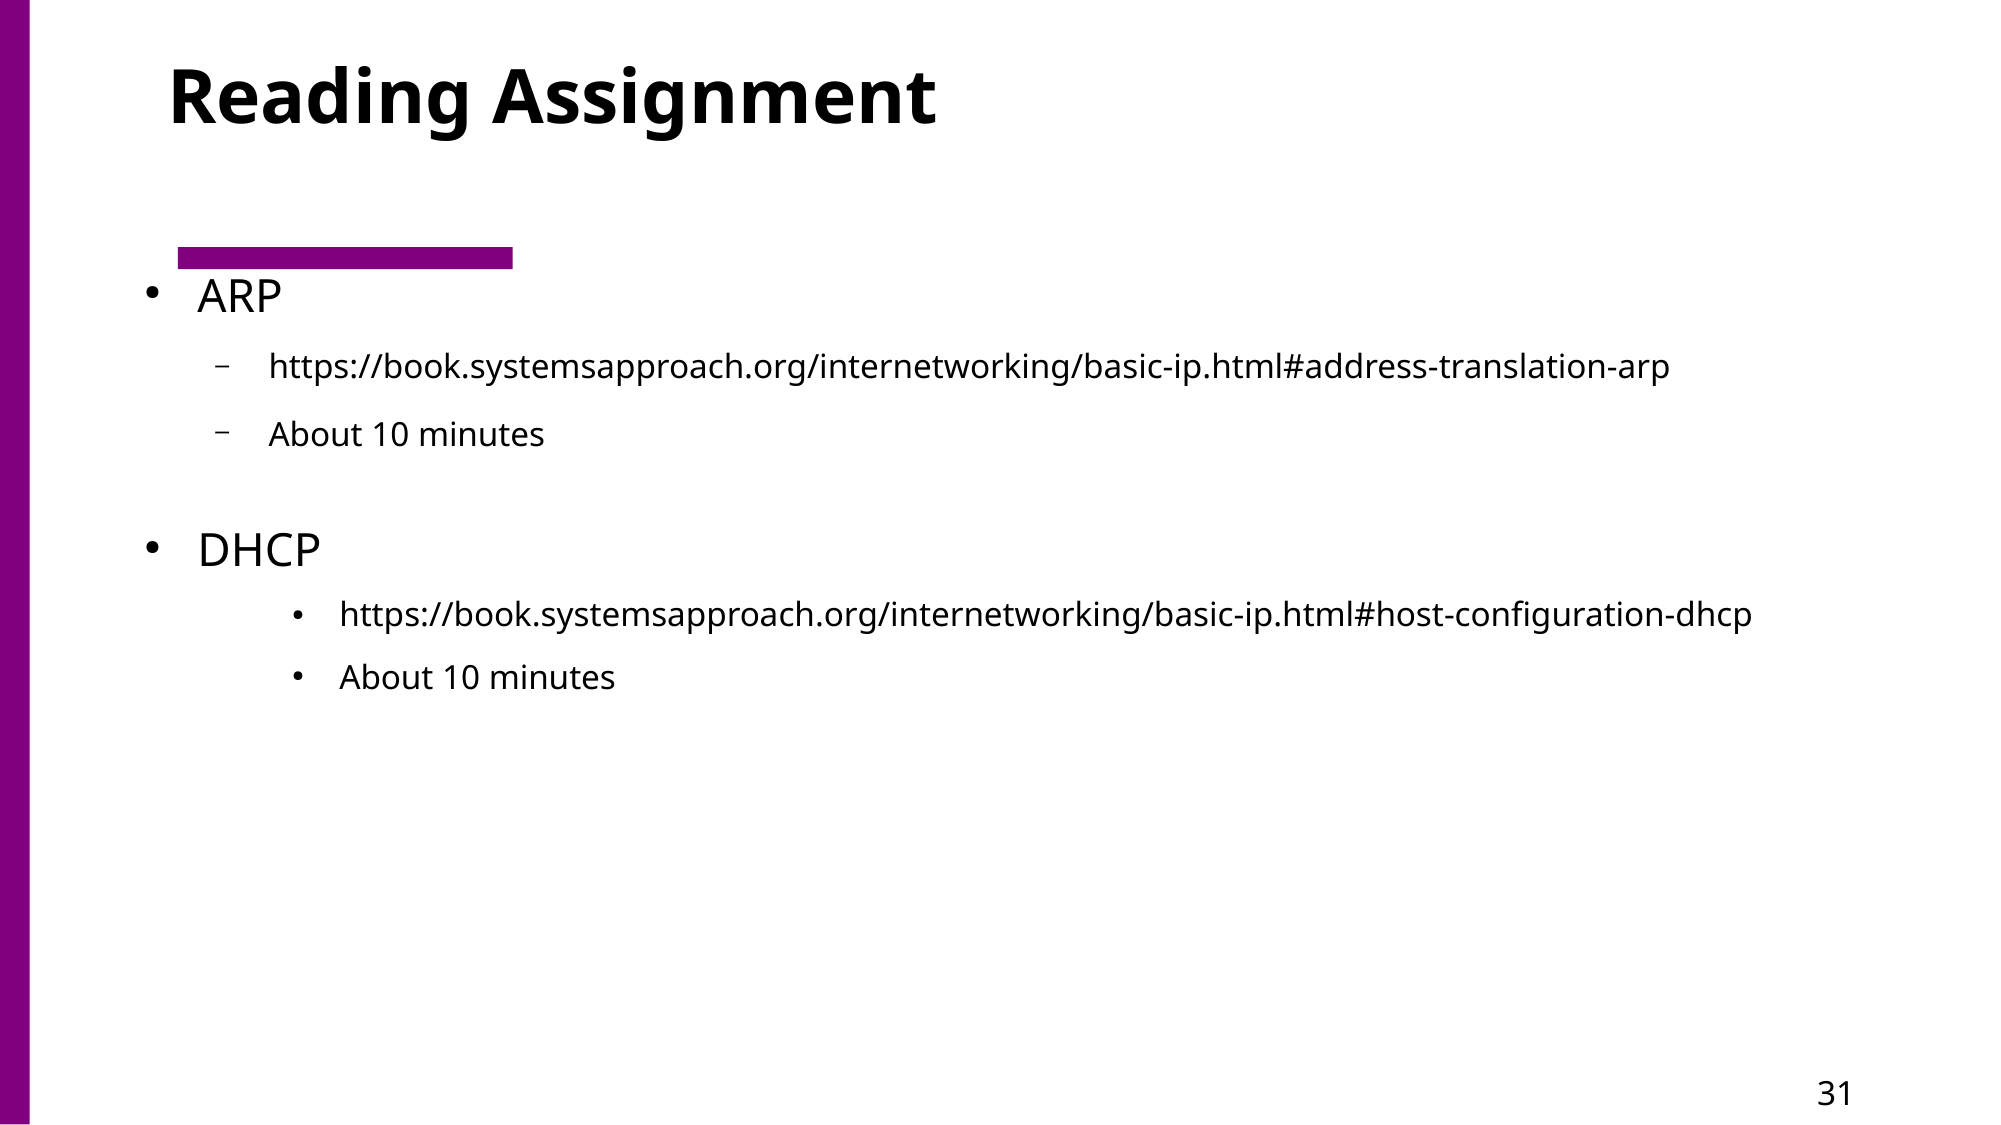

# Reading Assignment
ARP
https://book.systemsapproach.org/internetworking/basic-ip.html#address-translation-arp
About 10 minutes
DHCP
https://book.systemsapproach.org/internetworking/basic-ip.html#host-configuration-dhcp
About 10 minutes